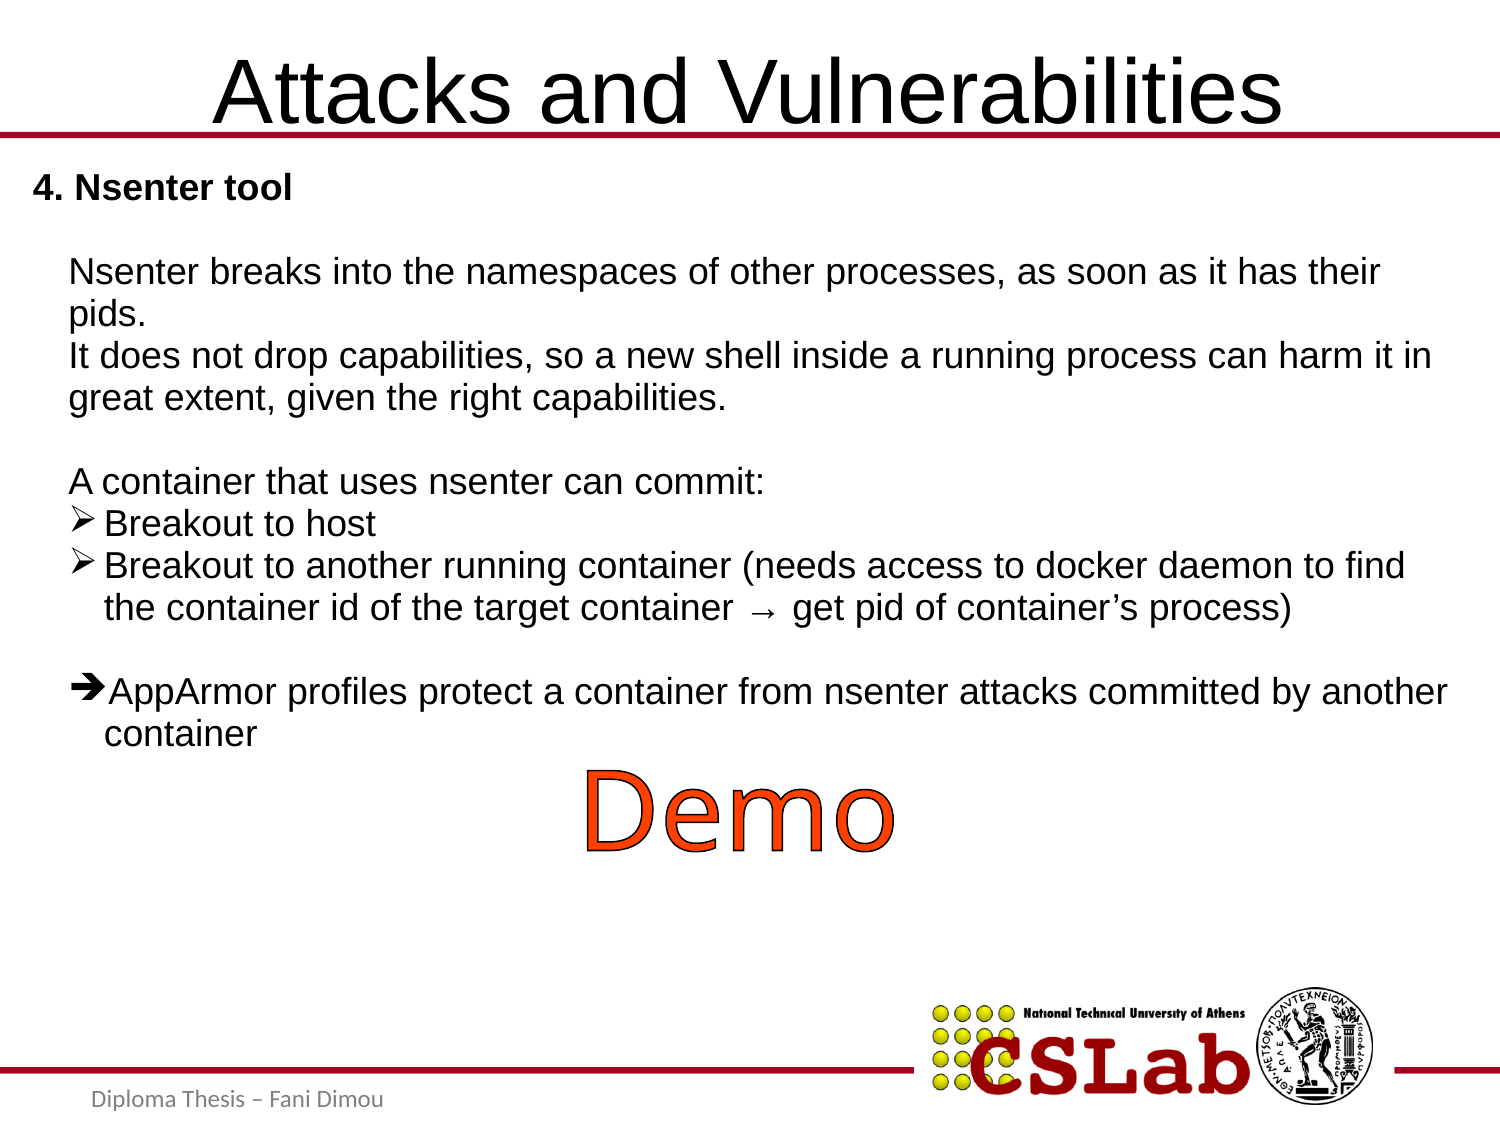

Attacks and Vulnerabilities
4. Nsenter tool
Nsenter breaks into the namespaces of other processes, as soon as it has their pids.
It does not drop capabilities, so a new shell inside a running process can harm it in great extent, given the right capabilities.
A container that uses nsenter can commit:
Breakout to host
Breakout to another running container (needs access to docker daemon to find the container id of the target container → get pid of container’s process)
AppArmor profiles protect a container from nsenter attacks committed by another container
Demo